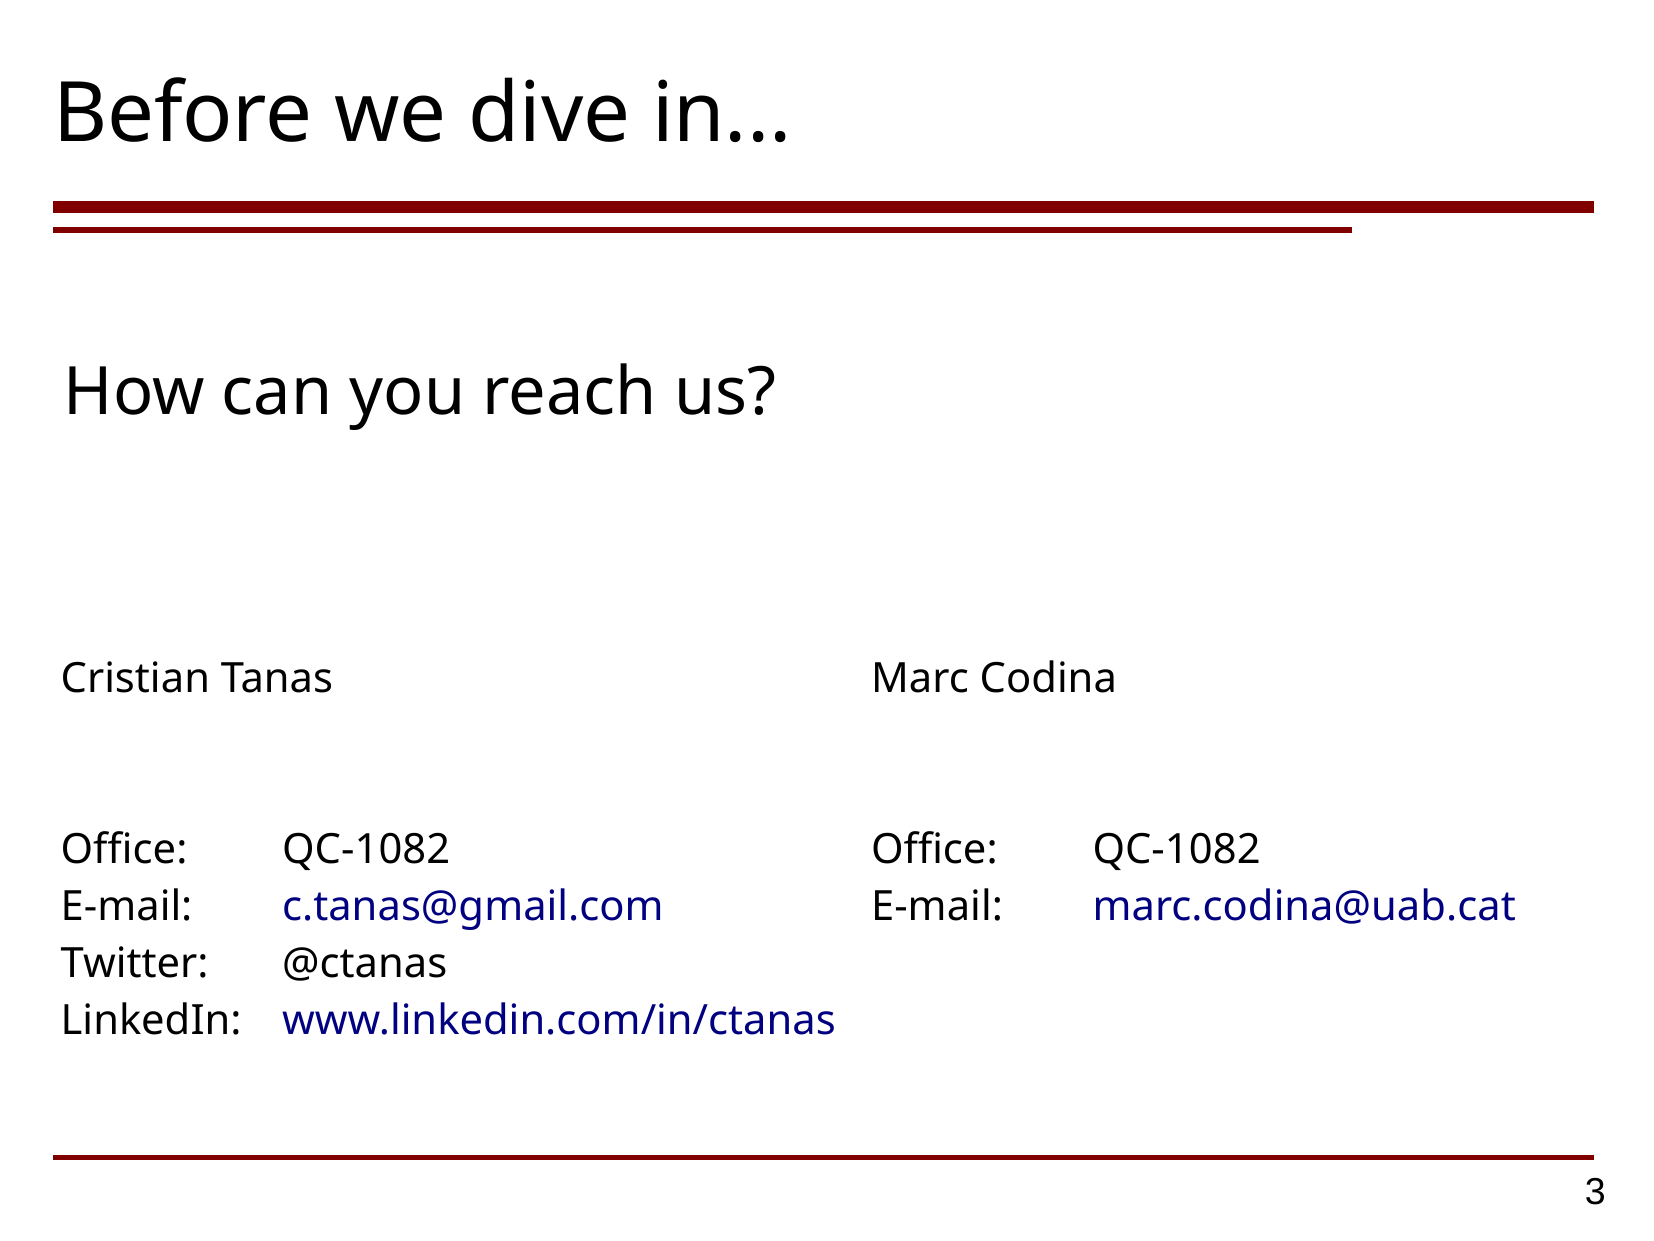

# Before we dive in...
How can you reach us?
Cristian Tanas
Office: 		QC-1082
E-mail: 		c.tanas@gmail.com
Twitter: 	@ctanas
LinkedIn:	www.linkedin.com/in/ctanas
Marc Codina
Office: 		QC-1082
E-mail: 		marc.codina@uab.cat